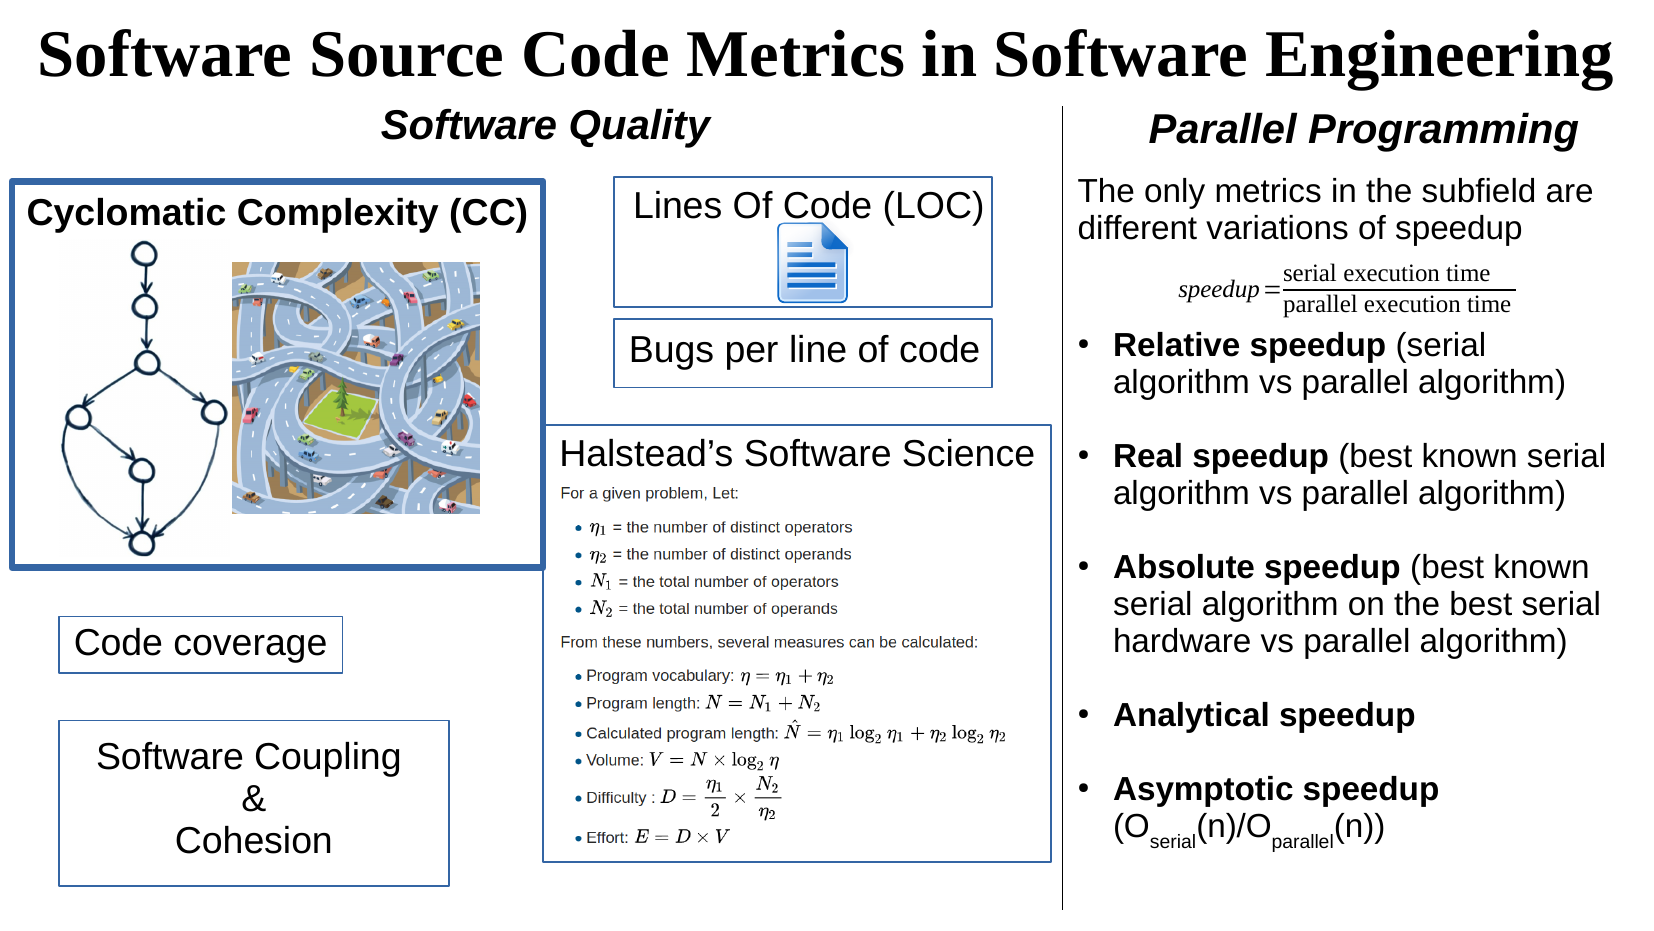

# Software Source Code Metrics in Software Engineering
Software Quality
Parallel Programming
The only metrics in the subfield are different variations of speedup
Lines Of Code (LOC)
Cyclomatic Complexity (CC)
Relative speedup (serial algorithm vs parallel algorithm)
Real speedup (best known serial algorithm vs parallel algorithm)
Absolute speedup (best known serial algorithm on the best serial hardware vs parallel algorithm)
Analytical speedup
Asymptotic speedup (Oserial(n)/Oparallel(n))
Bugs per line of code
Halstead’s Software Science
Code coverage
Software Coupling
&
Cohesion